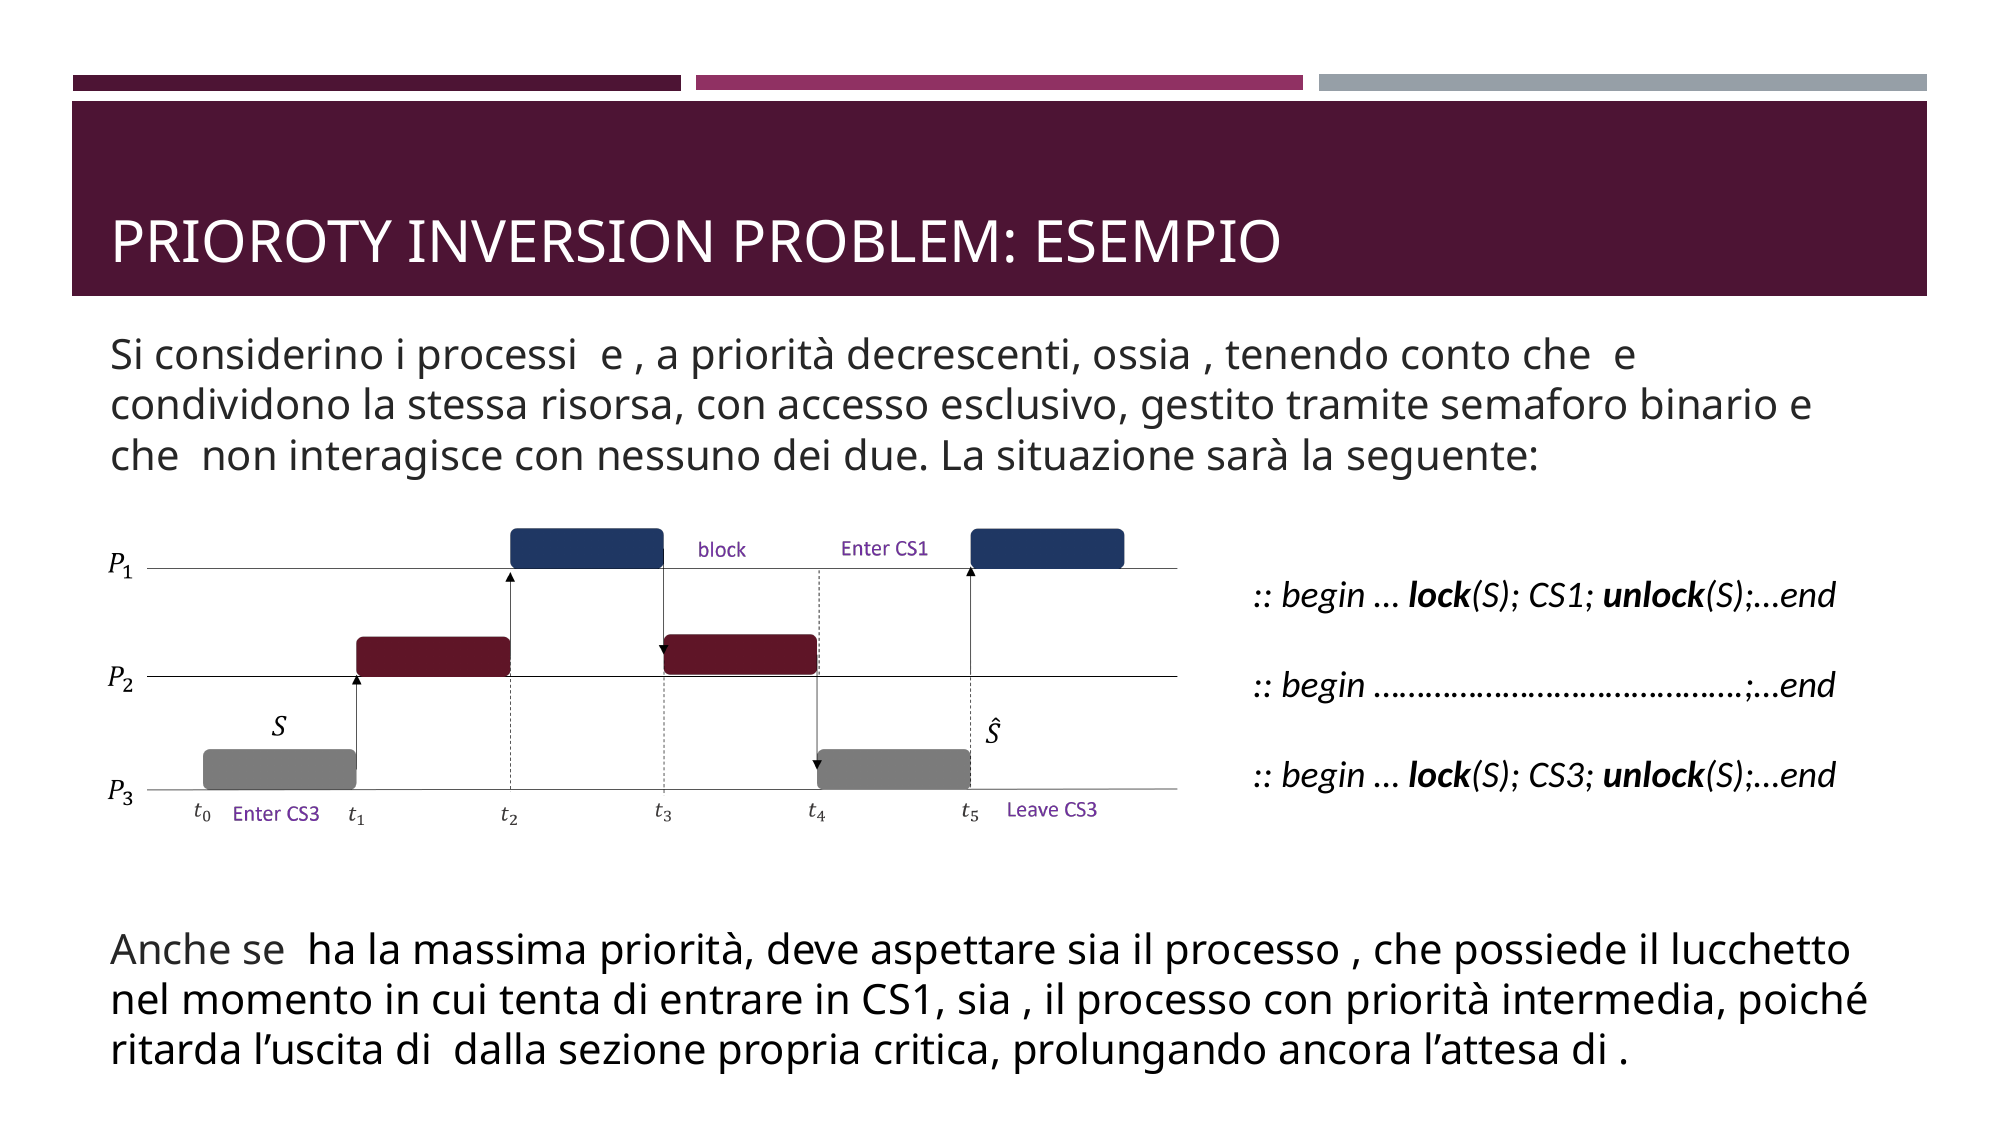

# Prioroty inversion problem: esempio
Si considerino i processi e , a priorità decrescenti, ossia , tenendo conto che e condividono la stessa risorsa, con accesso esclusivo, gestito tramite semaforo binario e che non interagisce con nessuno dei due. La situazione sarà la seguente:
:: begin … lock(S); CS1; unlock(S);…end
:: begin …………………………………….;…end
:: begin … lock(S); CS3; unlock(S);…end
Anche se ha la massima priorità, deve aspettare sia il processo , che possiede il lucchetto nel momento in cui tenta di entrare in CS1, sia , il processo con priorità intermedia, poiché ritarda l’uscita di dalla sezione propria critica, prolungando ancora l’attesa di .